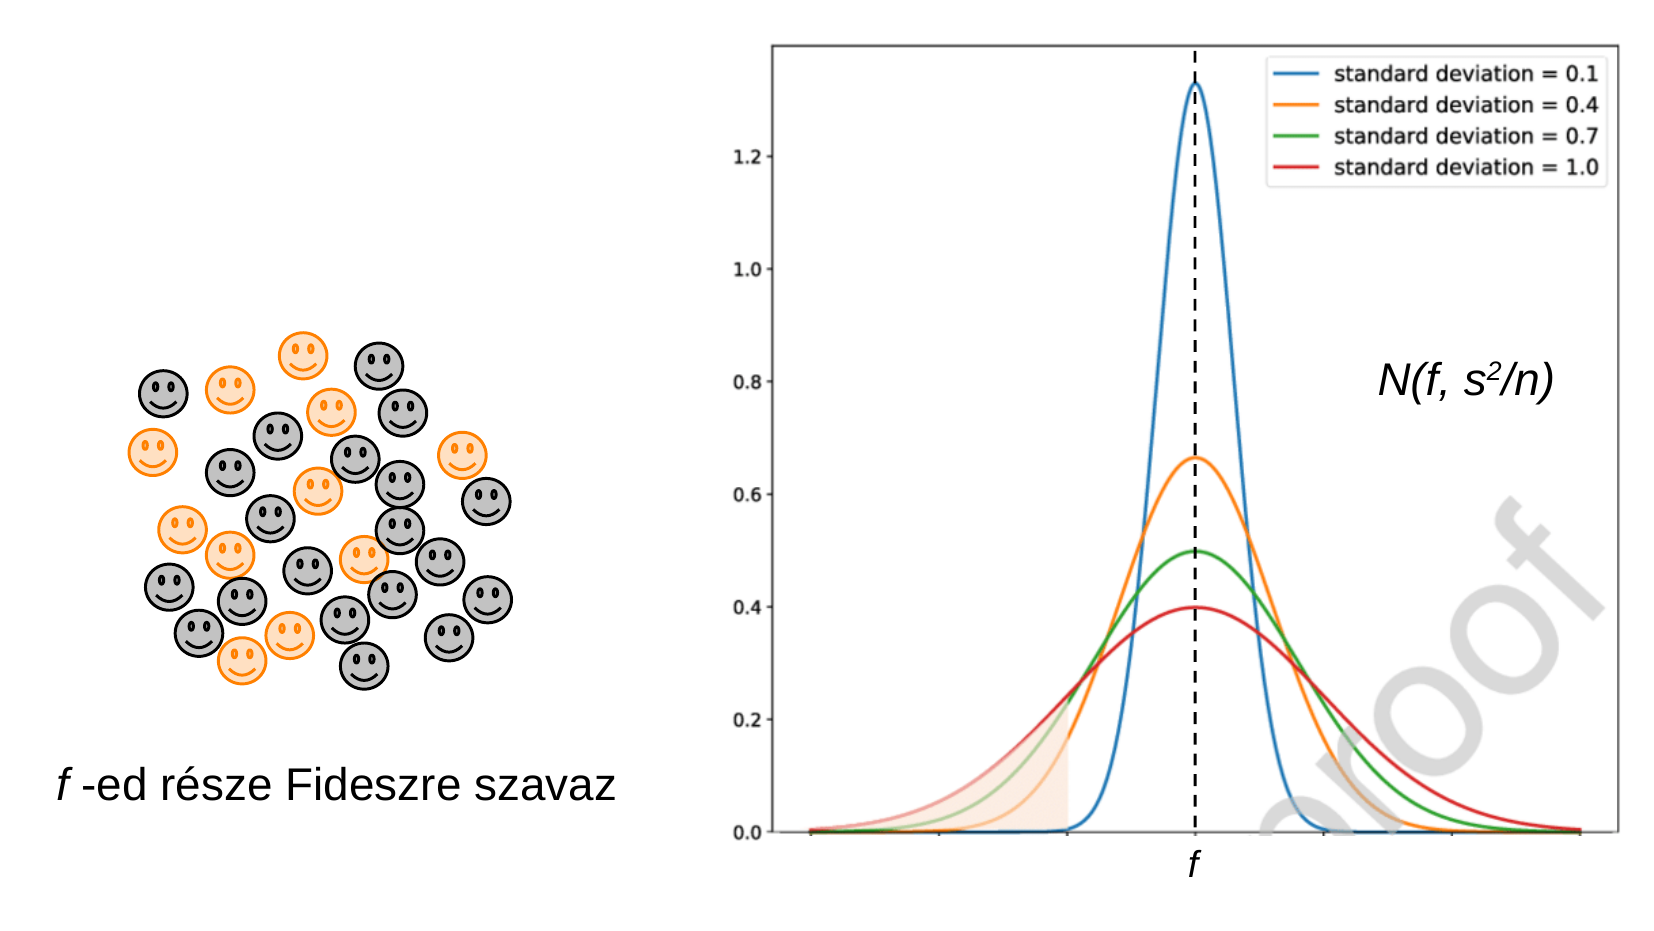

N(f, s2/n)
f -ed része Fideszre szavaz
f